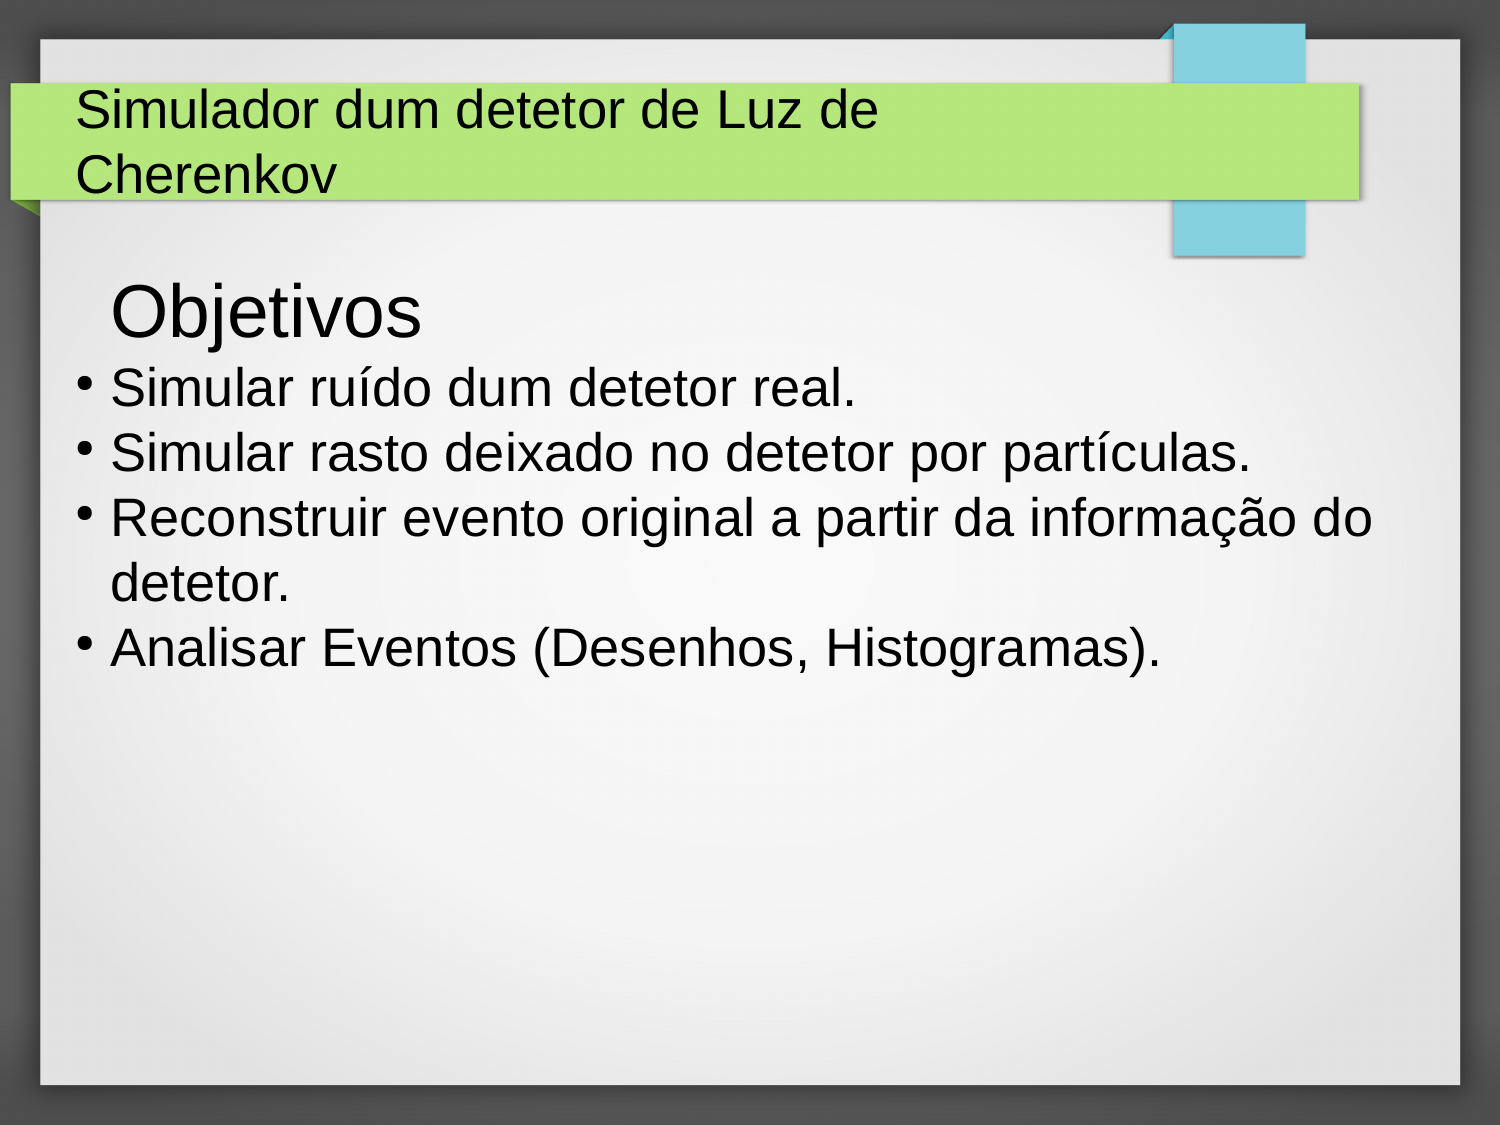

Simulador dum detetor de Luz de Cherenkov
Objetivos
Simular ruído dum detetor real.
Simular rasto deixado no detetor por partículas.
Reconstruir evento original a partir da informação do detetor.
Analisar Eventos (Desenhos, Histogramas).